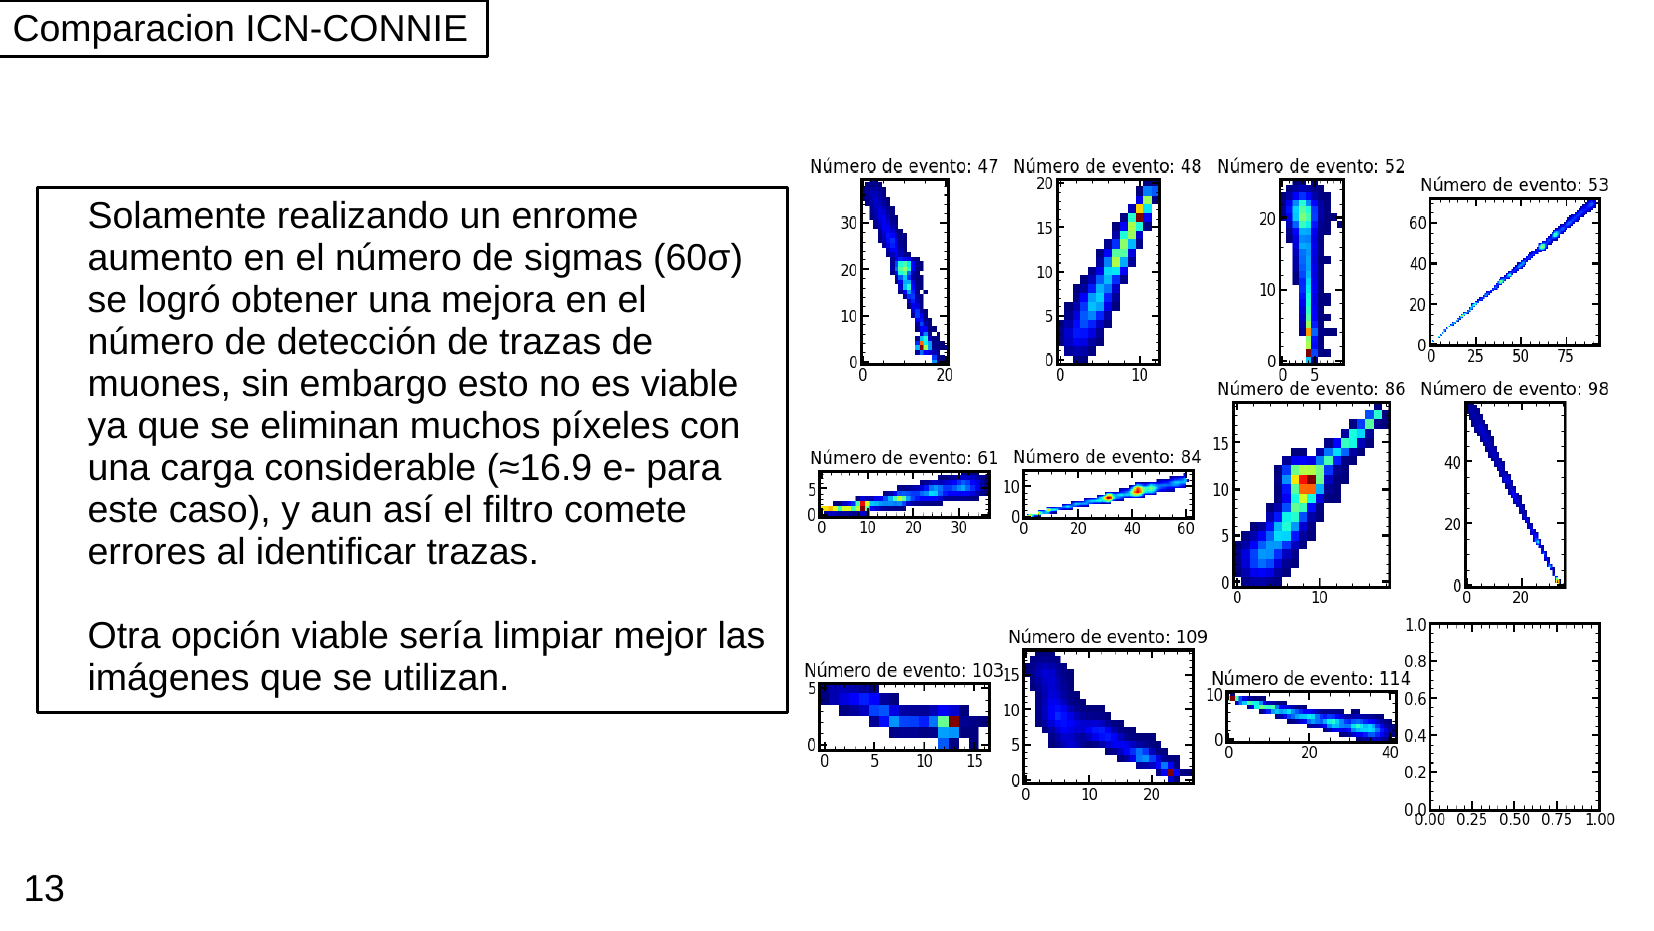

Comparacion ICN-CONNIE
Solamente realizando un enrome aumento en el número de sigmas (60σ) se logró obtener una mejora en el número de detección de trazas de muones, sin embargo esto no es viable ya que se eliminan muchos píxeles con una carga considerable (≈16.9 e- para este caso), y aun así el filtro comete errores al identificar trazas.
Otra opción viable sería limpiar mejor las imágenes que se utilizan.